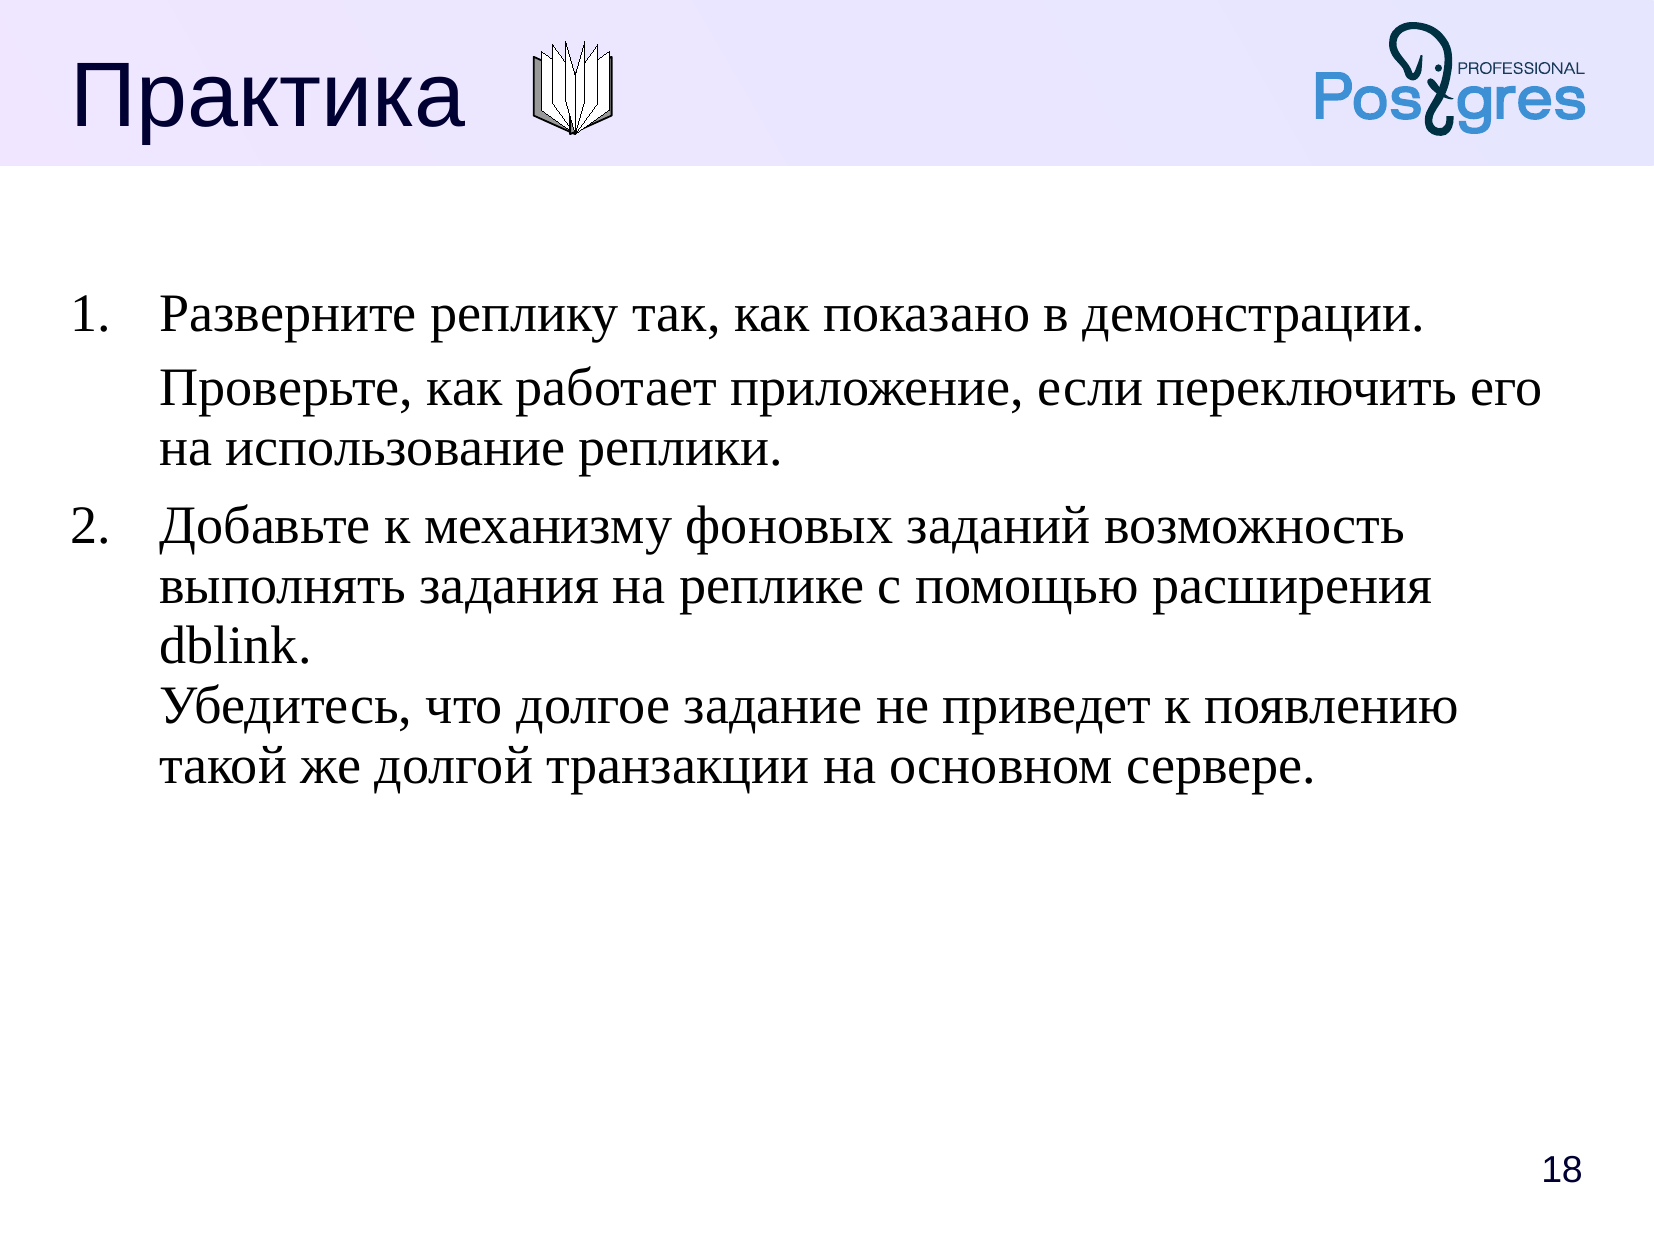

# Практика
Разверните реплику так, как показано в демонстрации.
Проверьте, как работает приложение, если переключить его на использование реплики.
Добавьте к механизму фоновых заданий возможность выполнять задания на реплике с помощью расширения dblink.
Убедитесь, что долгое задание не приведет к появлению такой же долгой транзакции на основном сервере.